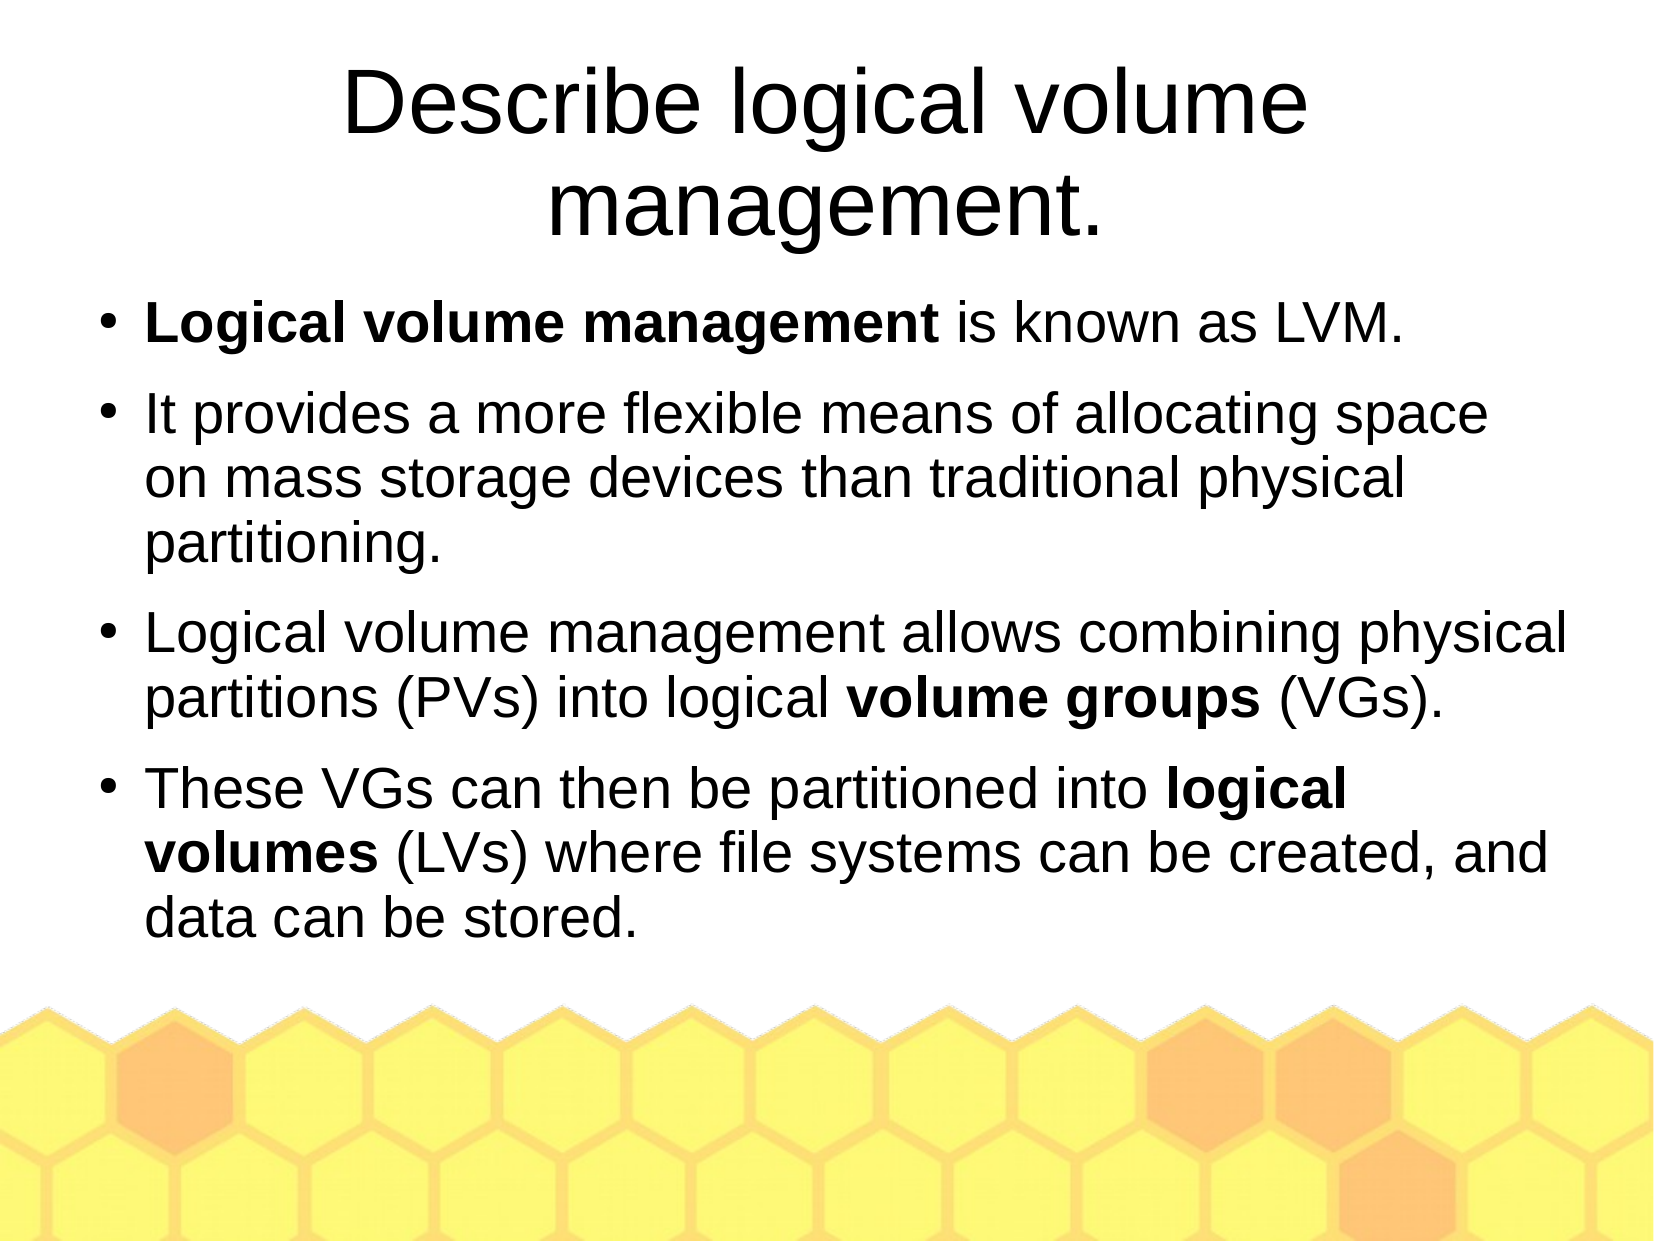

# Describe logical volume management.
Logical volume management is known as LVM.
It provides a more flexible means of allocating space on mass storage devices than traditional physical partitioning.
Logical volume management allows combining physical partitions (PVs) into logical volume groups (VGs).
These VGs can then be partitioned into logical volumes (LVs) where file systems can be created, and data can be stored.